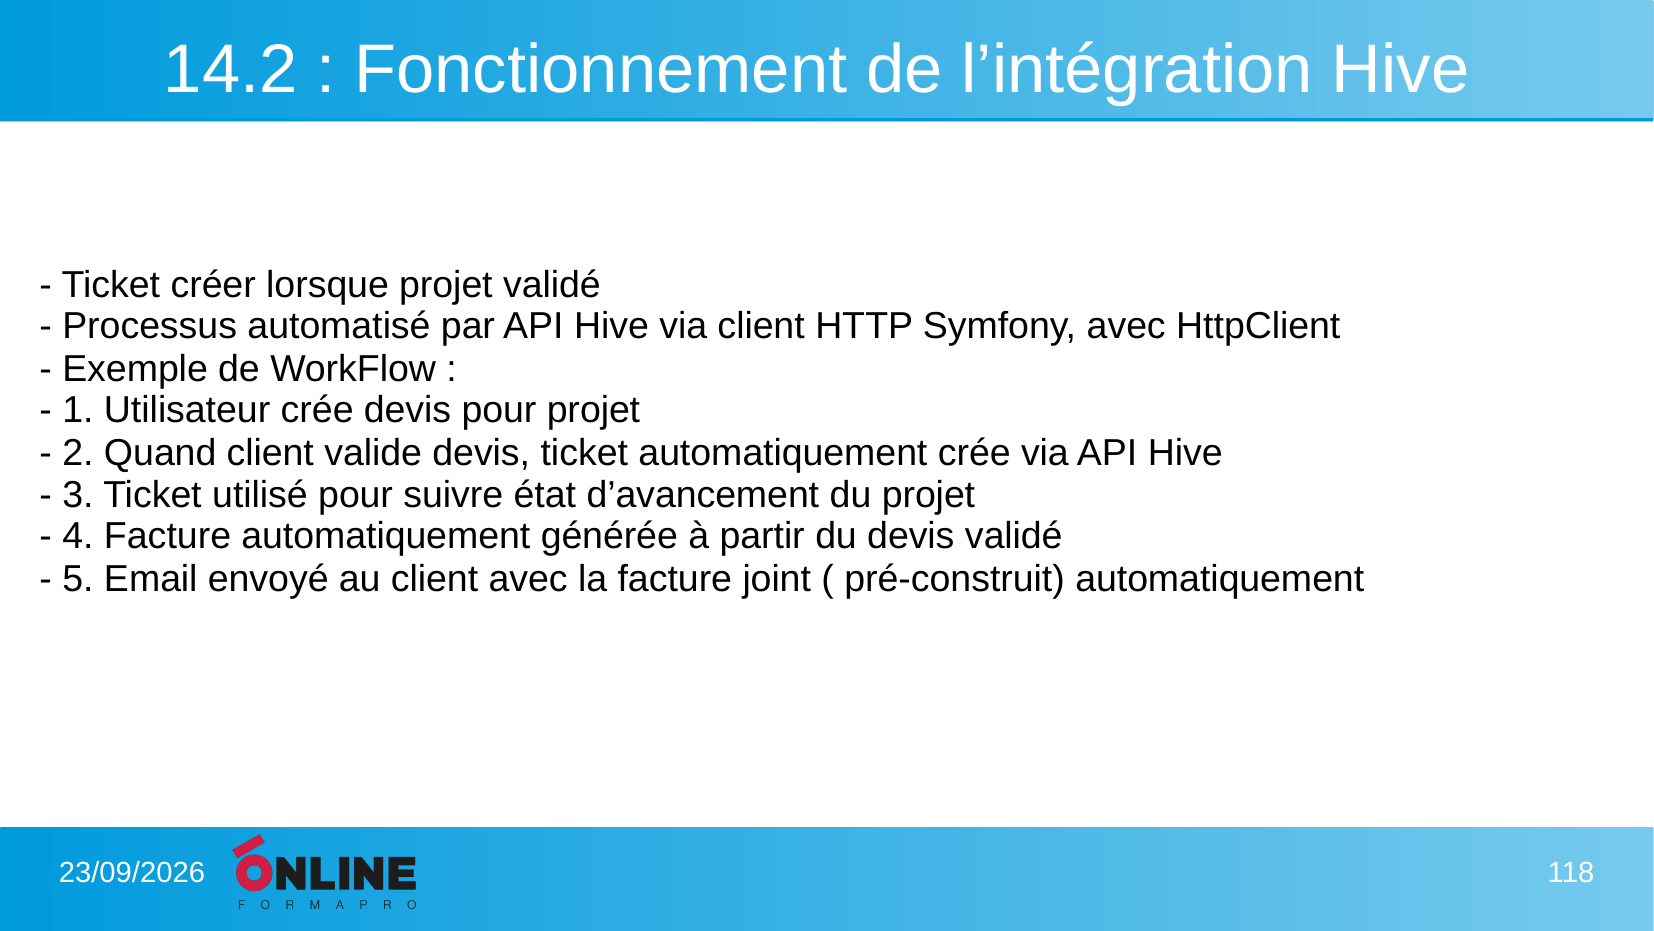

# 14.2 : Fonctionnement de l’intégration Hive
- Ticket créer lorsque projet validé
- Processus automatisé par API Hive via client HTTP Symfony, avec HttpClient
- Exemple de WorkFlow :
- 1. Utilisateur crée devis pour projet
- 2. Quand client valide devis, ticket automatiquement crée via API Hive
- 3. Ticket utilisé pour suivre état d’avancement du projet
- 4. Facture automatiquement générée à partir du devis validé
- 5. Email envoyé au client avec la facture joint ( pré-construit) automatiquement
118